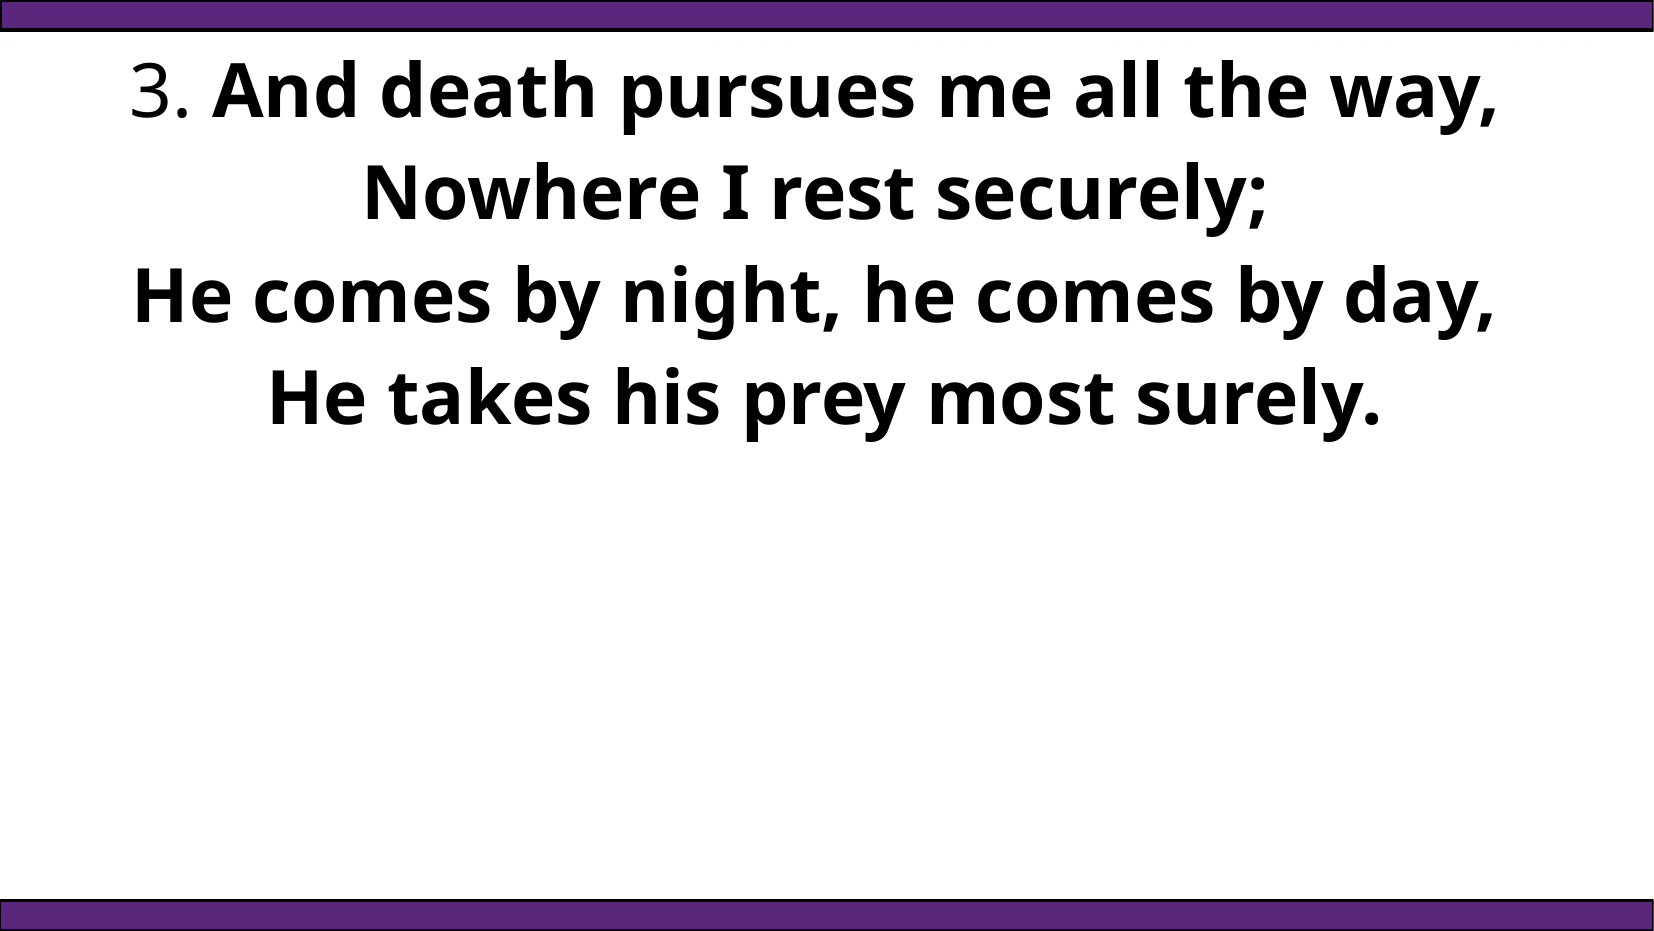

3. And death pursues me all the way,
Nowhere I rest securely;
He comes by night, he comes by day,
He takes his prey most surely.